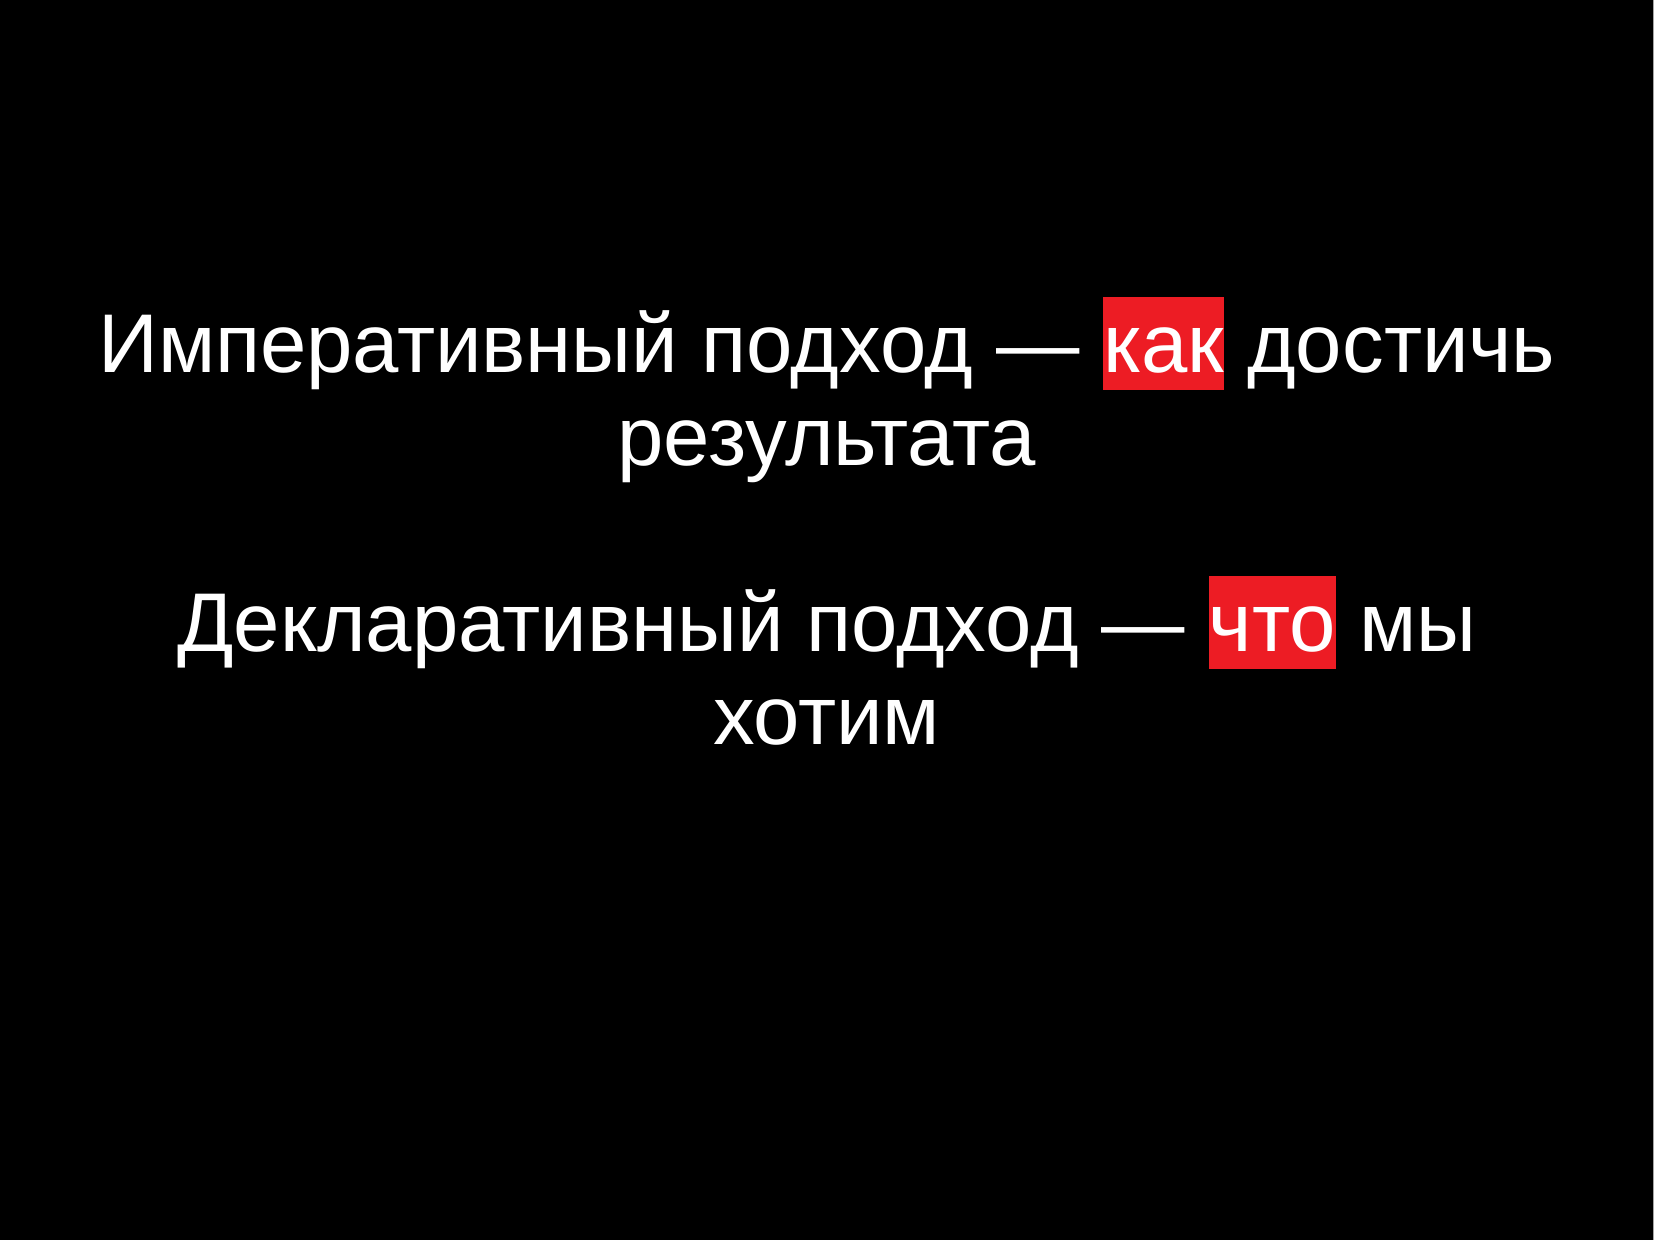

# Императивный подход — как достичь результата
Декларативный подход — что мы хотим